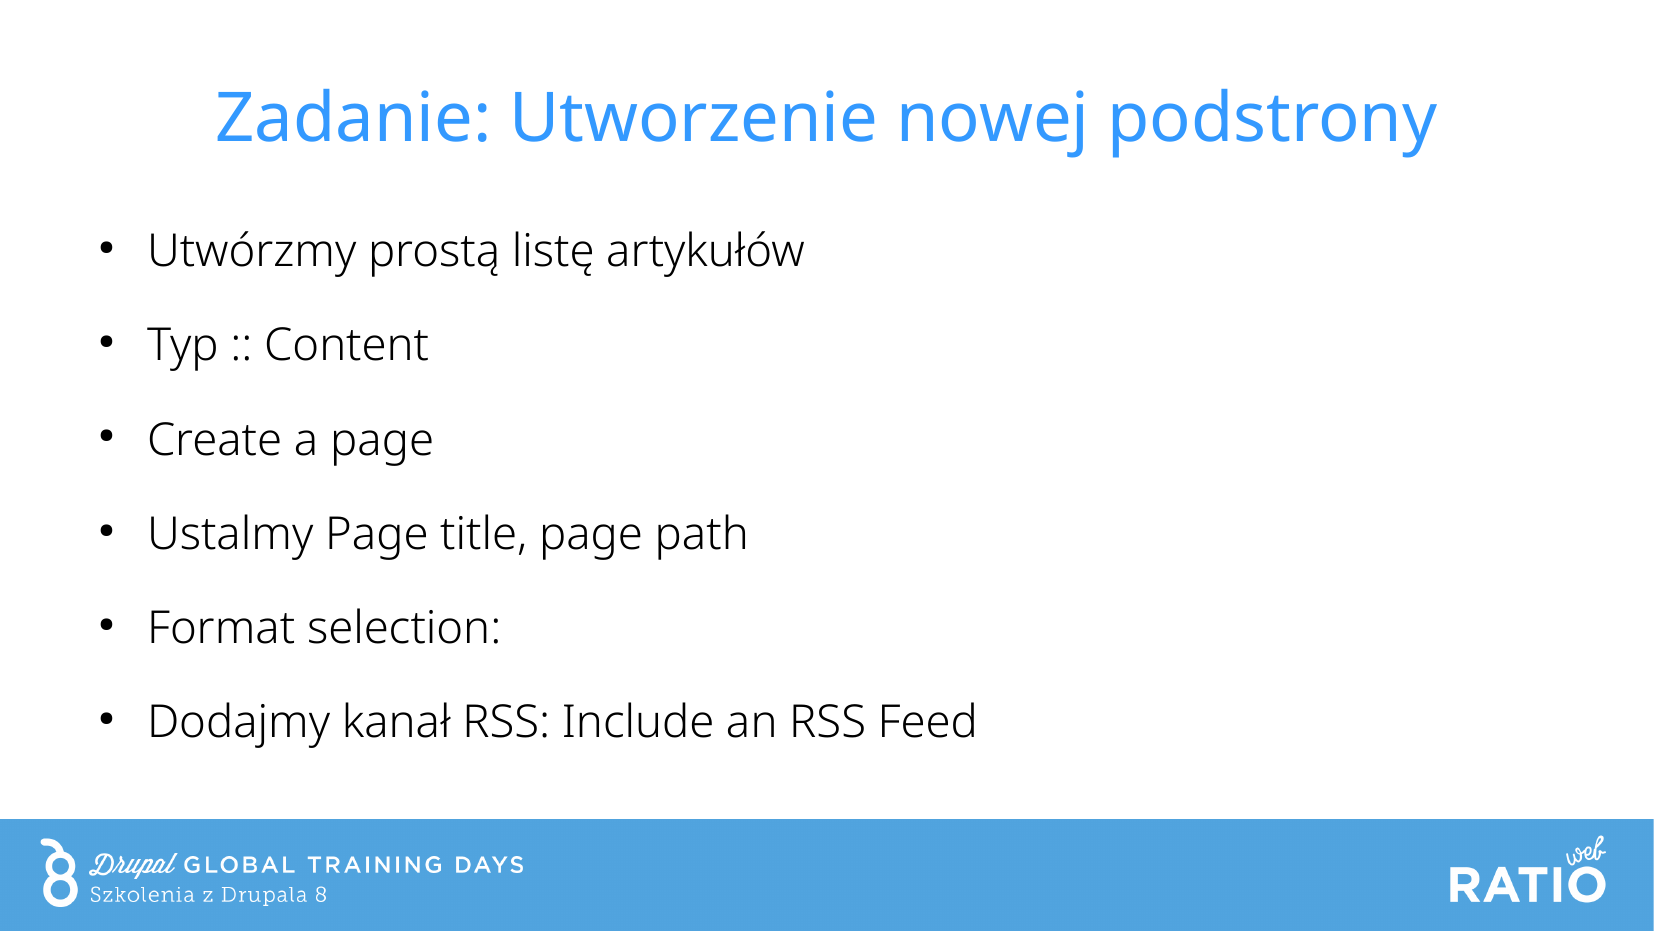

# Zadanie: Utworzenie nowej podstrony
Utwórzmy prostą listę artykułów
Typ :: Content
Create a page
Ustalmy Page title, page path
Format selection:
Dodajmy kanał RSS: Include an RSS Feed